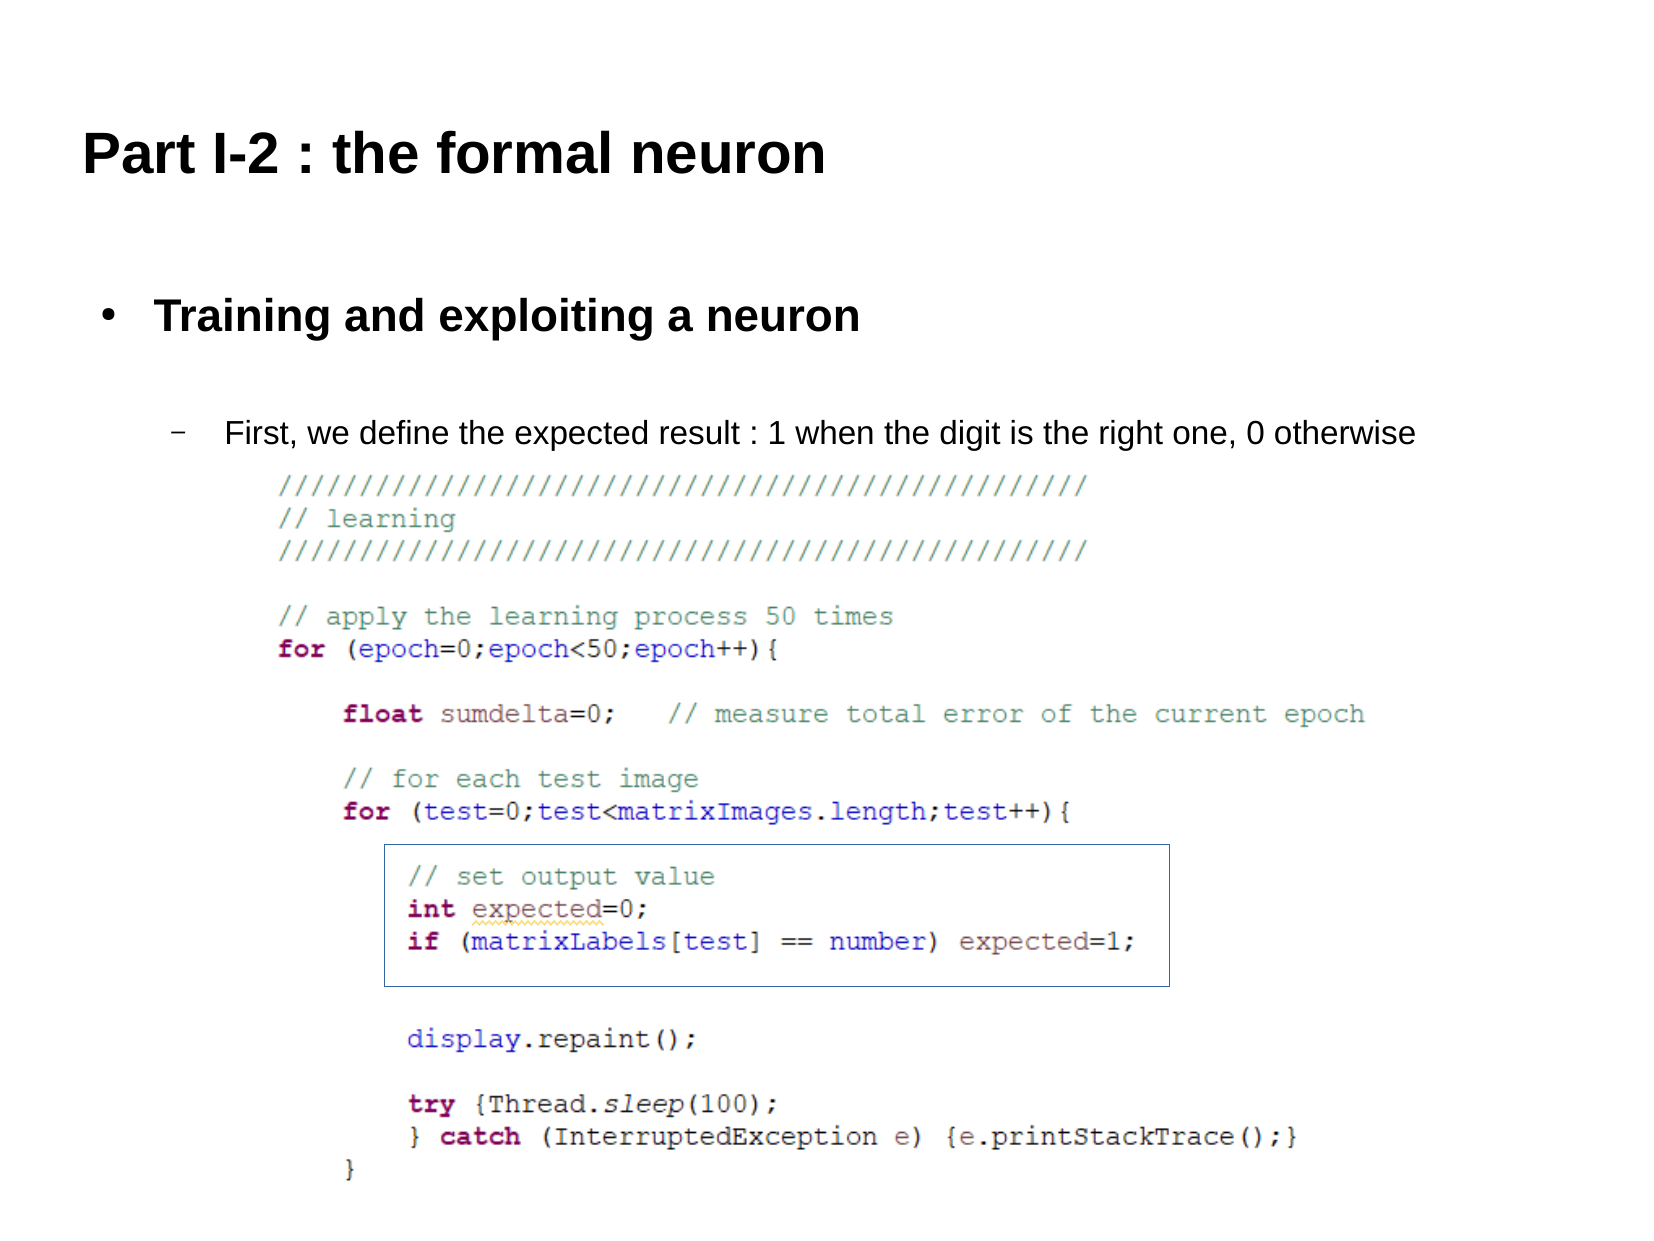

# Part I-2 : the formal neuron
Training and exploiting a neuron
First, we define the expected result : 1 when the digit is the right one, 0 otherwise